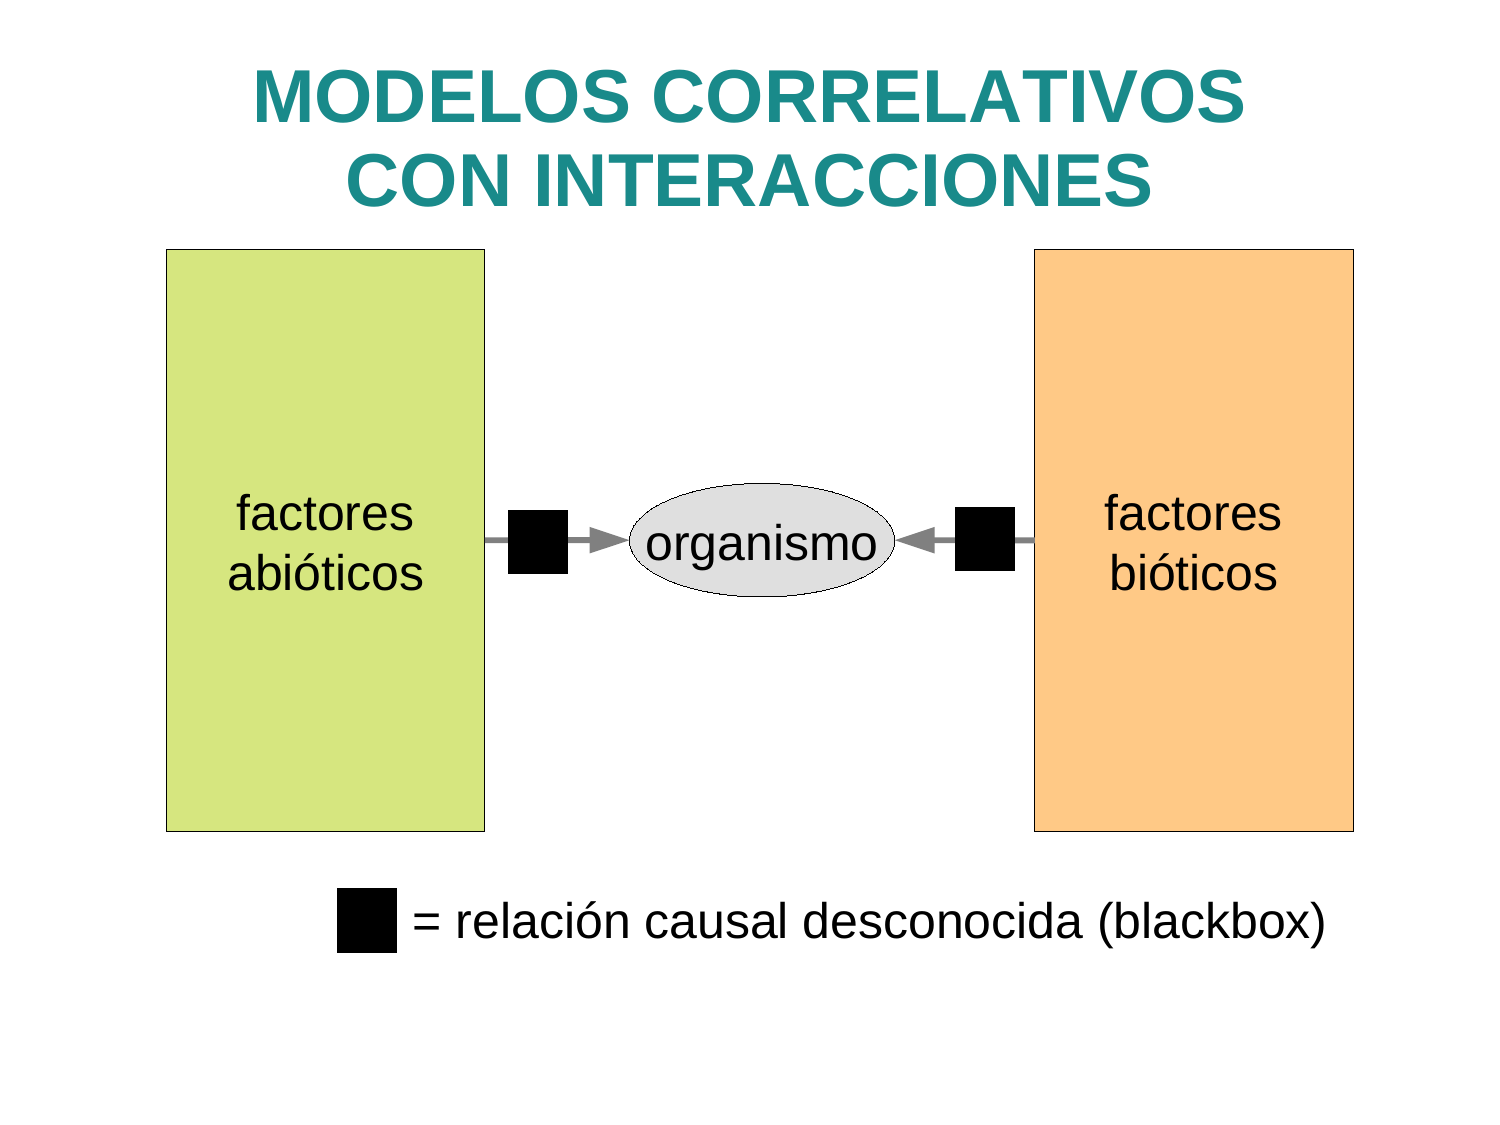

# MODELOS CORRELATIVOS CON INTERACCIONES
factores
abióticos
factores
bióticos
organismo
= relación causal desconocida (blackbox)